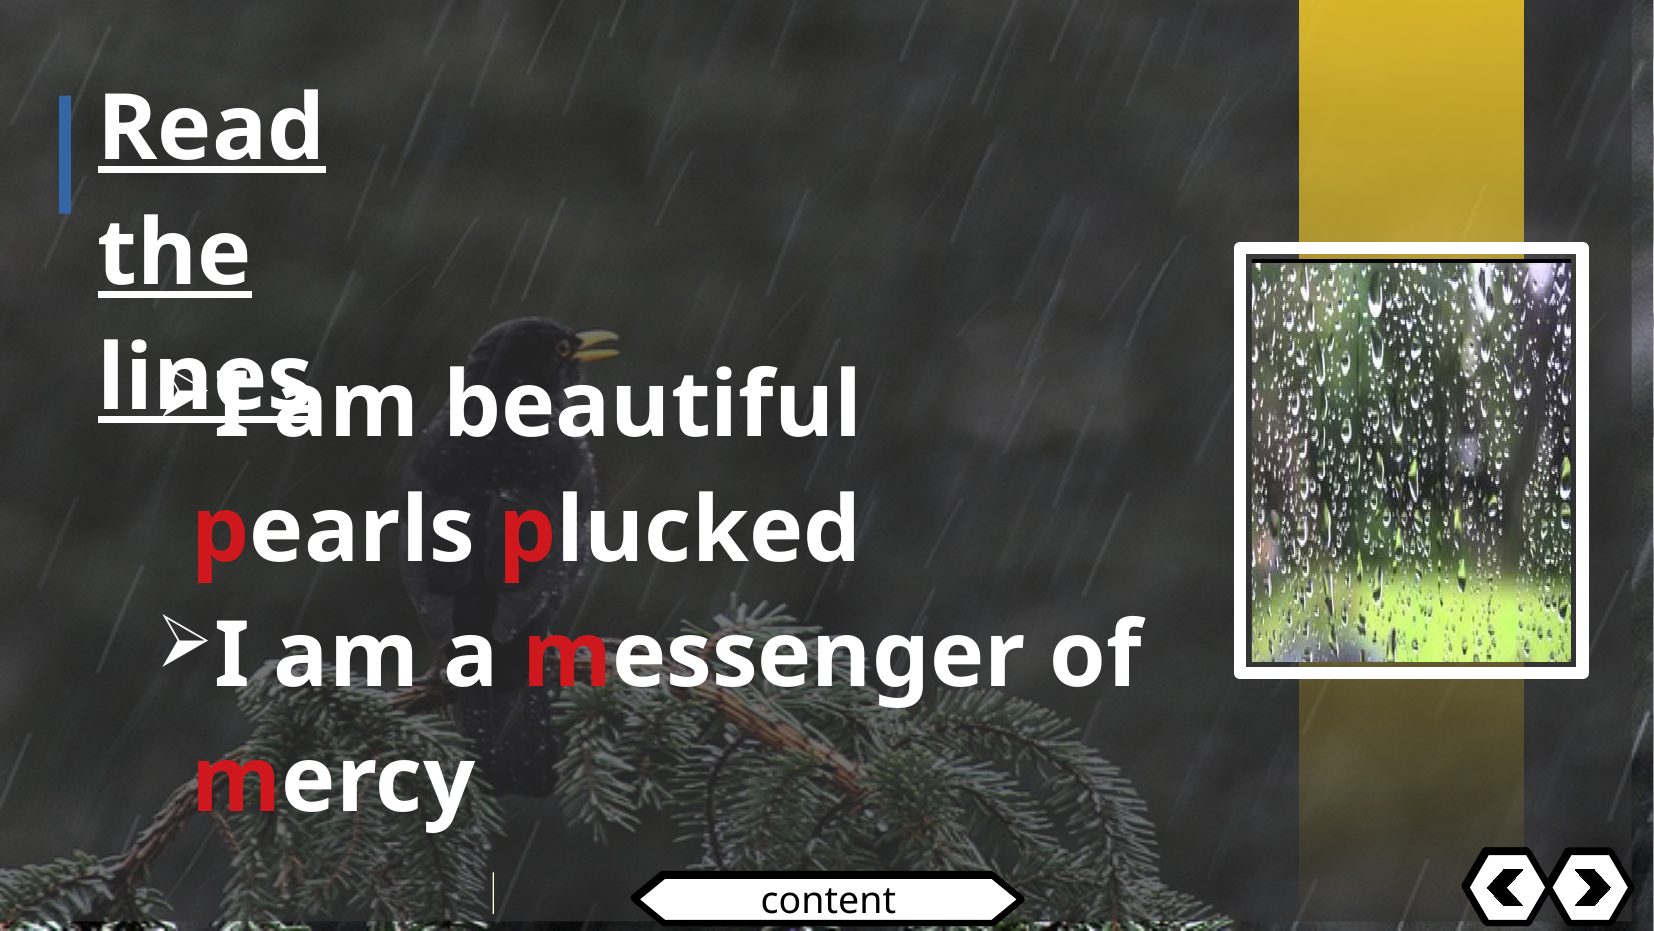

Read the lines
I am beautiful pearls plucked
I am a messenger of mercy
POETIC DEVICES
ഉള്ളടക്കം
CONTENT
content